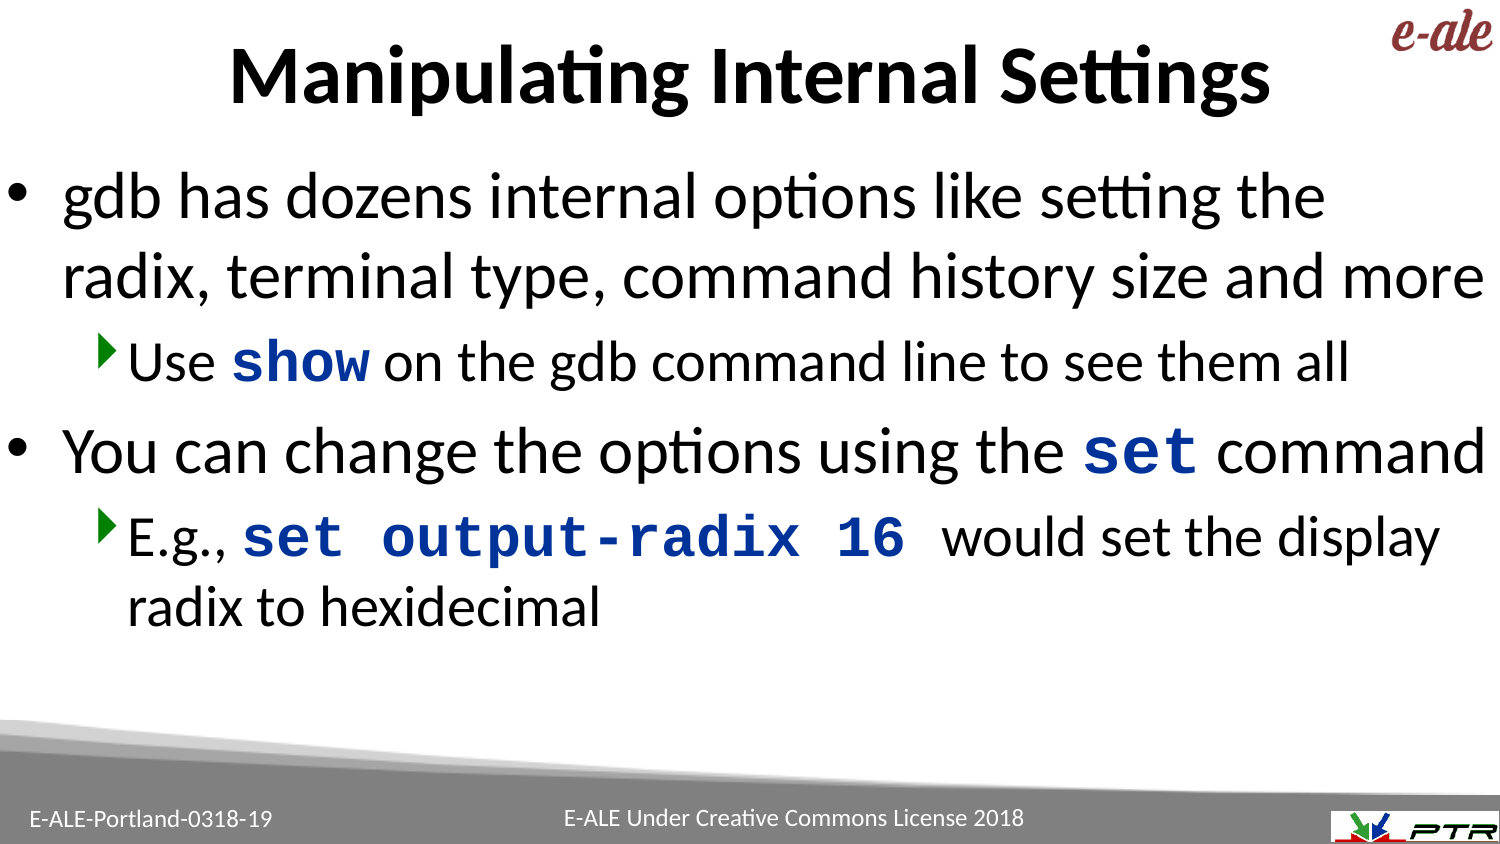

# Manipulating Internal Settings
gdb has dozens internal options like setting the radix, terminal type, command history size and more
Use show on the gdb command line to see them all
You can change the options using the set command
E.g., set output-radix 16 would set the display radix to hexidecimal
E-ALE-Portland-0318-